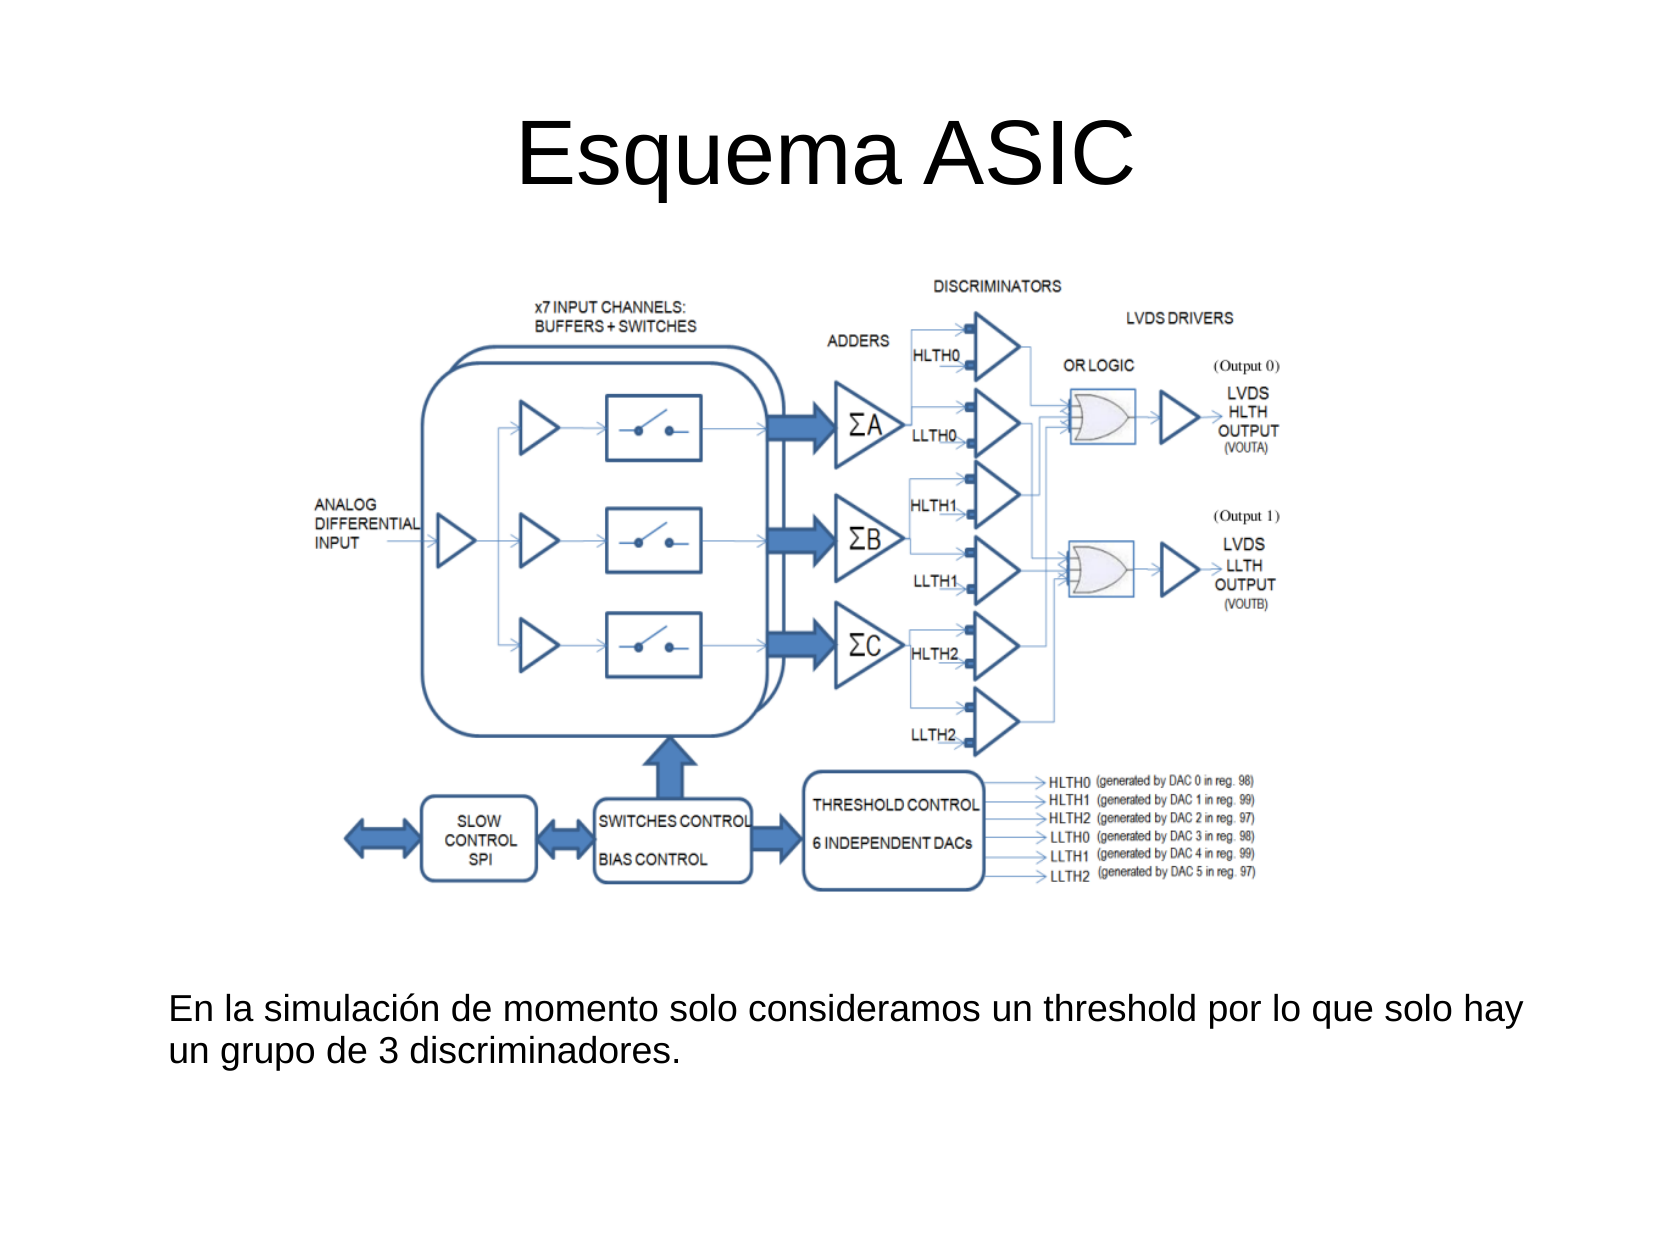

# Esquema ASIC
En la simulación de momento solo consideramos un threshold por lo que solo hay un grupo de 3 discriminadores.